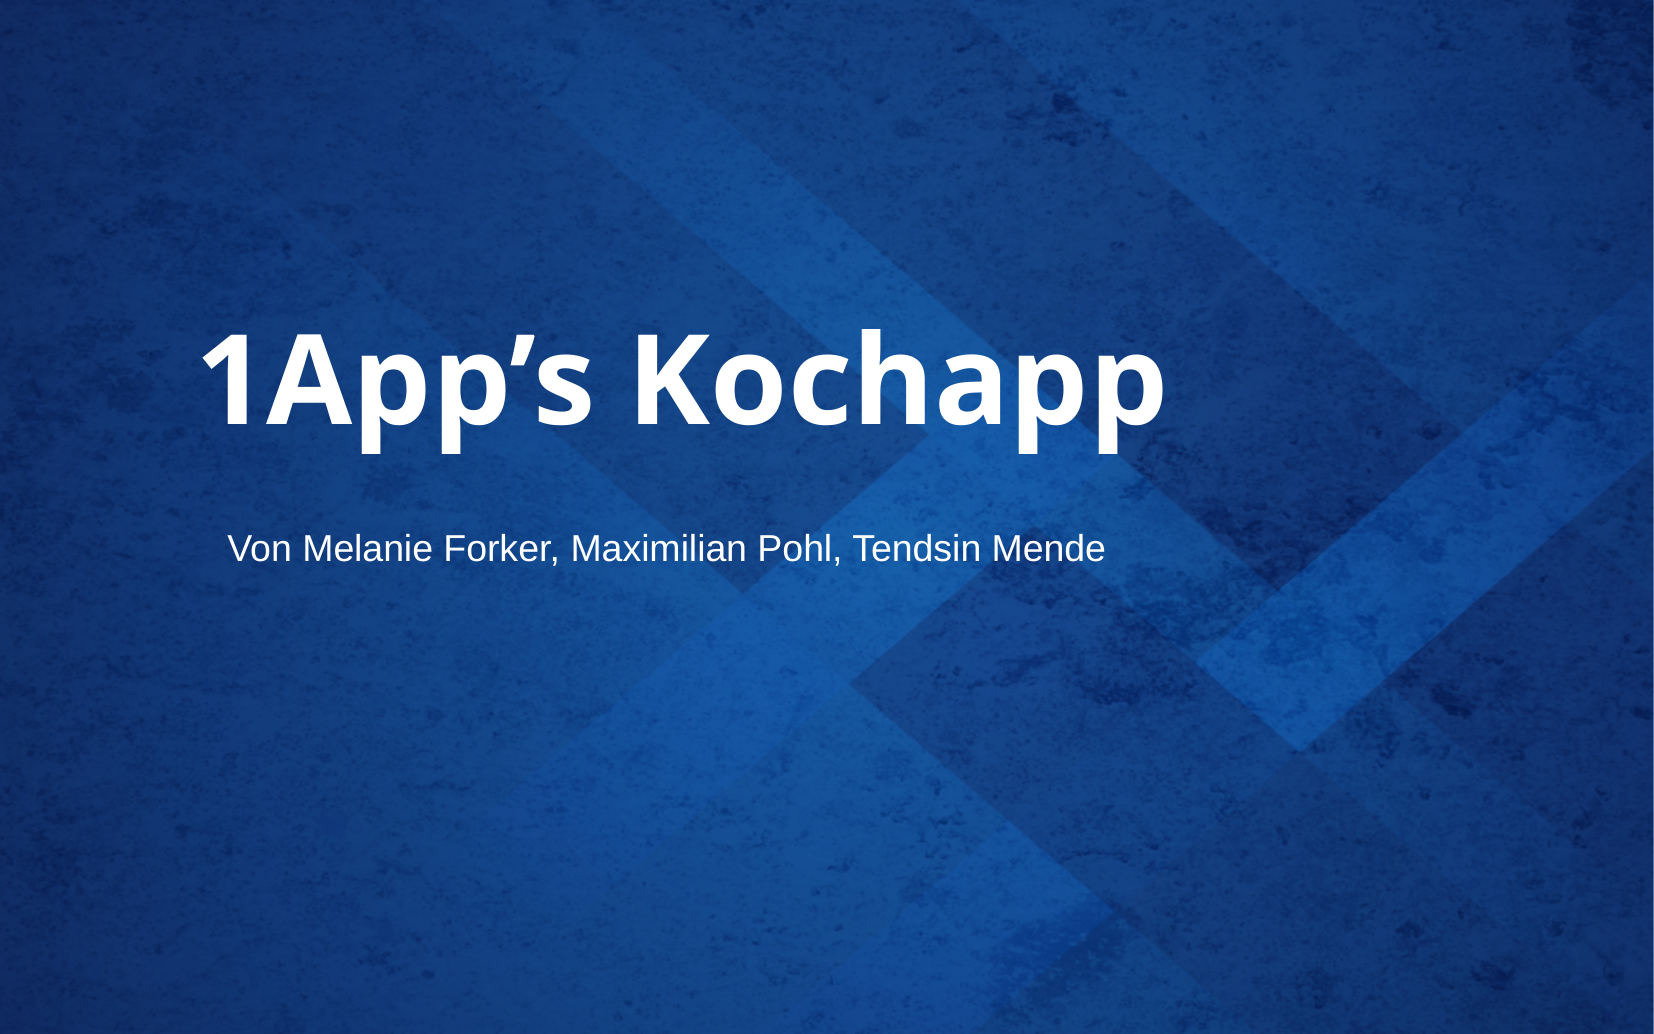

# 1App’s Kochapp
Von Melanie Forker, Maximilian Pohl, Tendsin Mende